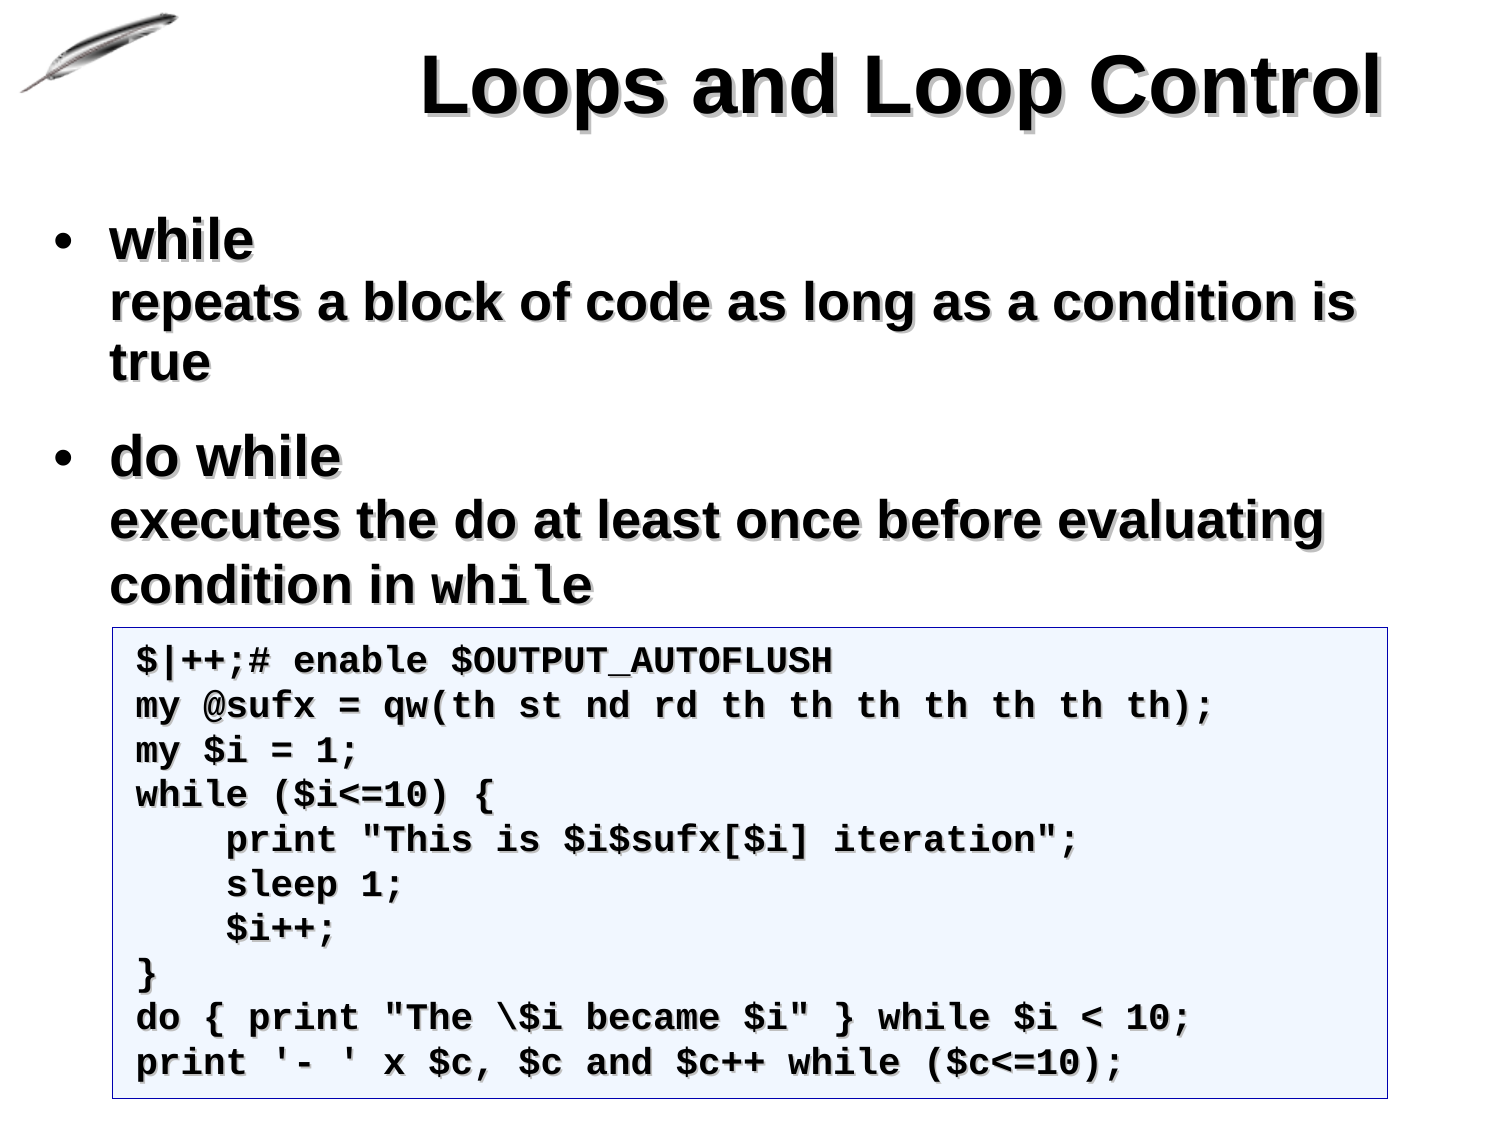

# Loops and Loop Control
while
repeats a block of code as long as a condition is true
do while
executes the do at least once before evaluating condition in while
$|++;# enable $OUTPUT_AUTOFLUSH
my @sufx = qw(th st nd rd th th th th th th th);
my $i = 1;
while ($i<=10) {
 print "This is $i$sufx[$i] iteration";
 sleep 1;
 $i++;
}
do { print "The \$i became $i" } while $i < 10;
print '- ' x $c, $c and $c++ while ($c<=10);